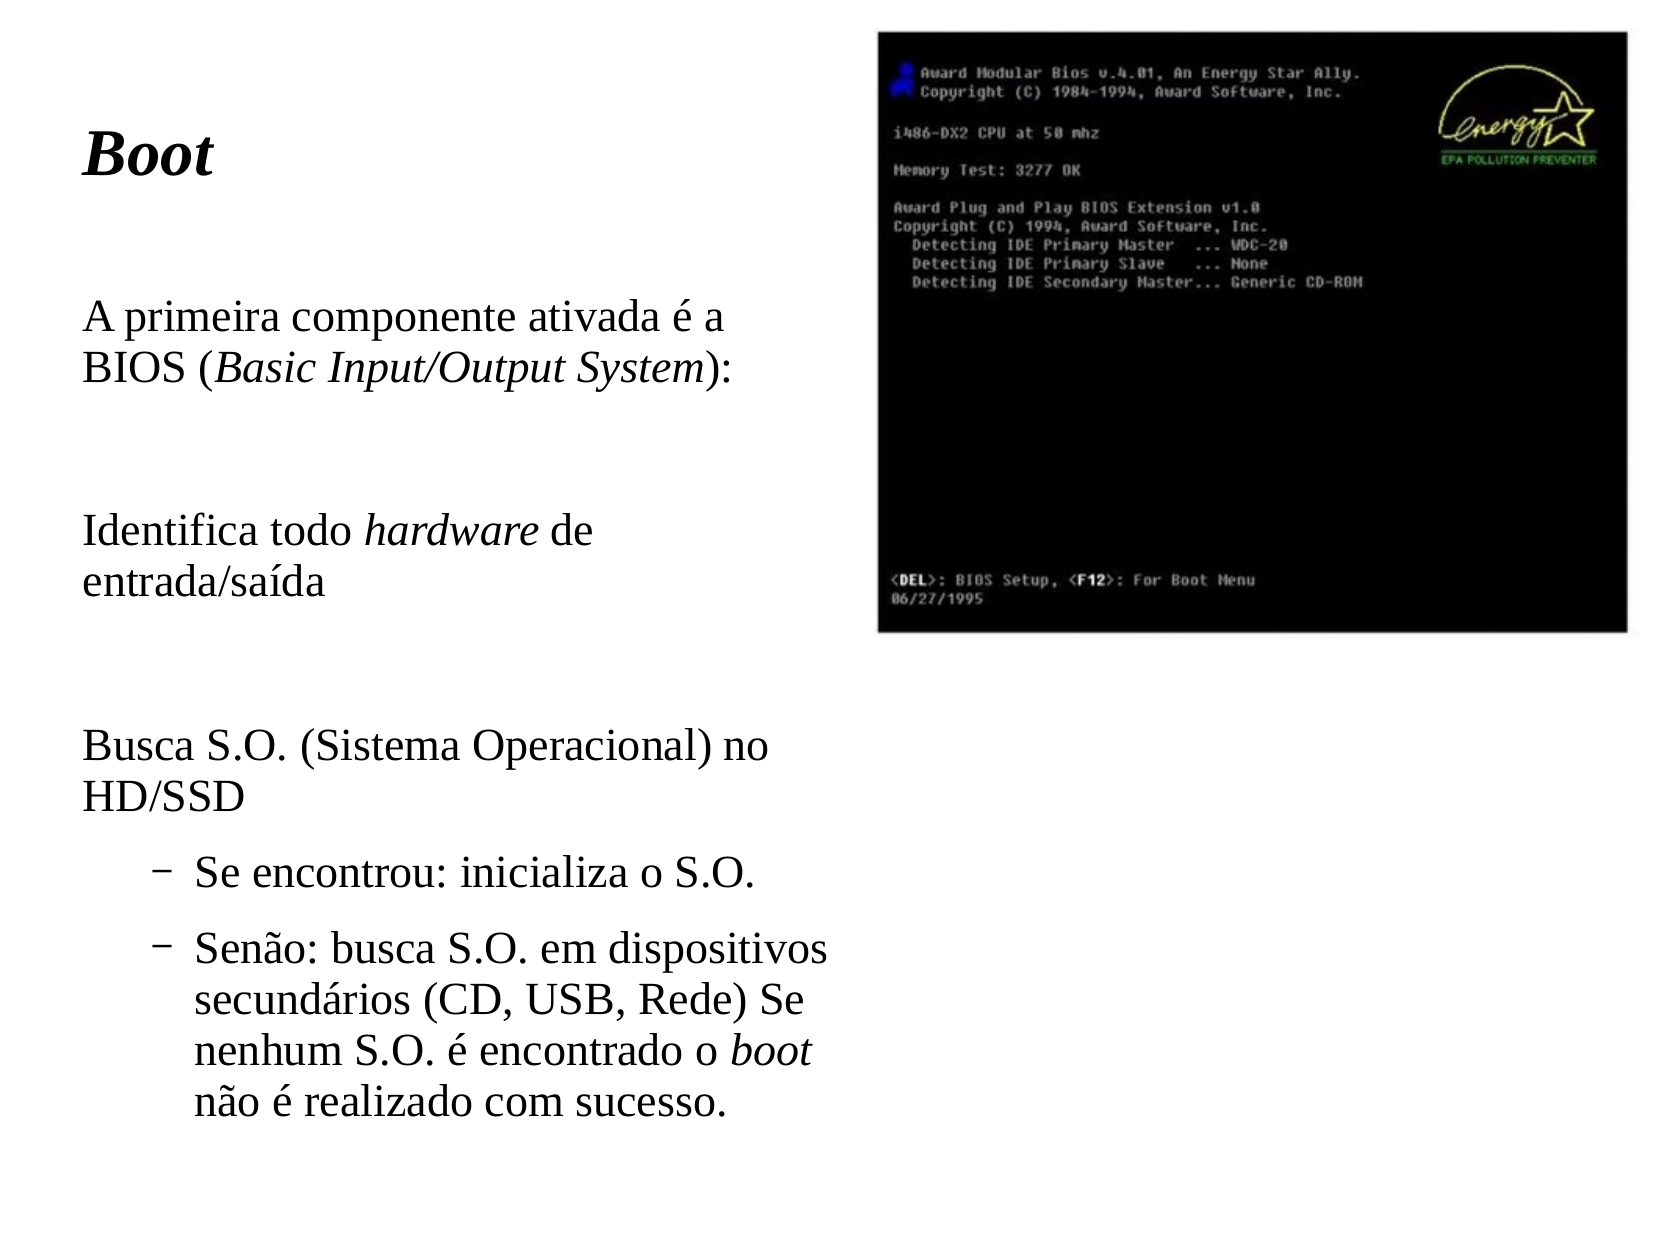

# Boot
A primeira componente ativada é a BIOS (Basic Input/Output System):
Identifica todo hardware de entrada/saída
Busca S.O. (Sistema Operacional) no HD/SSD
Se encontrou: inicializa o S.O.
Senão: busca S.O. em dispositivos secundários (CD, USB, Rede) Se nenhum S.O. é encontrado o boot não é realizado com sucesso.